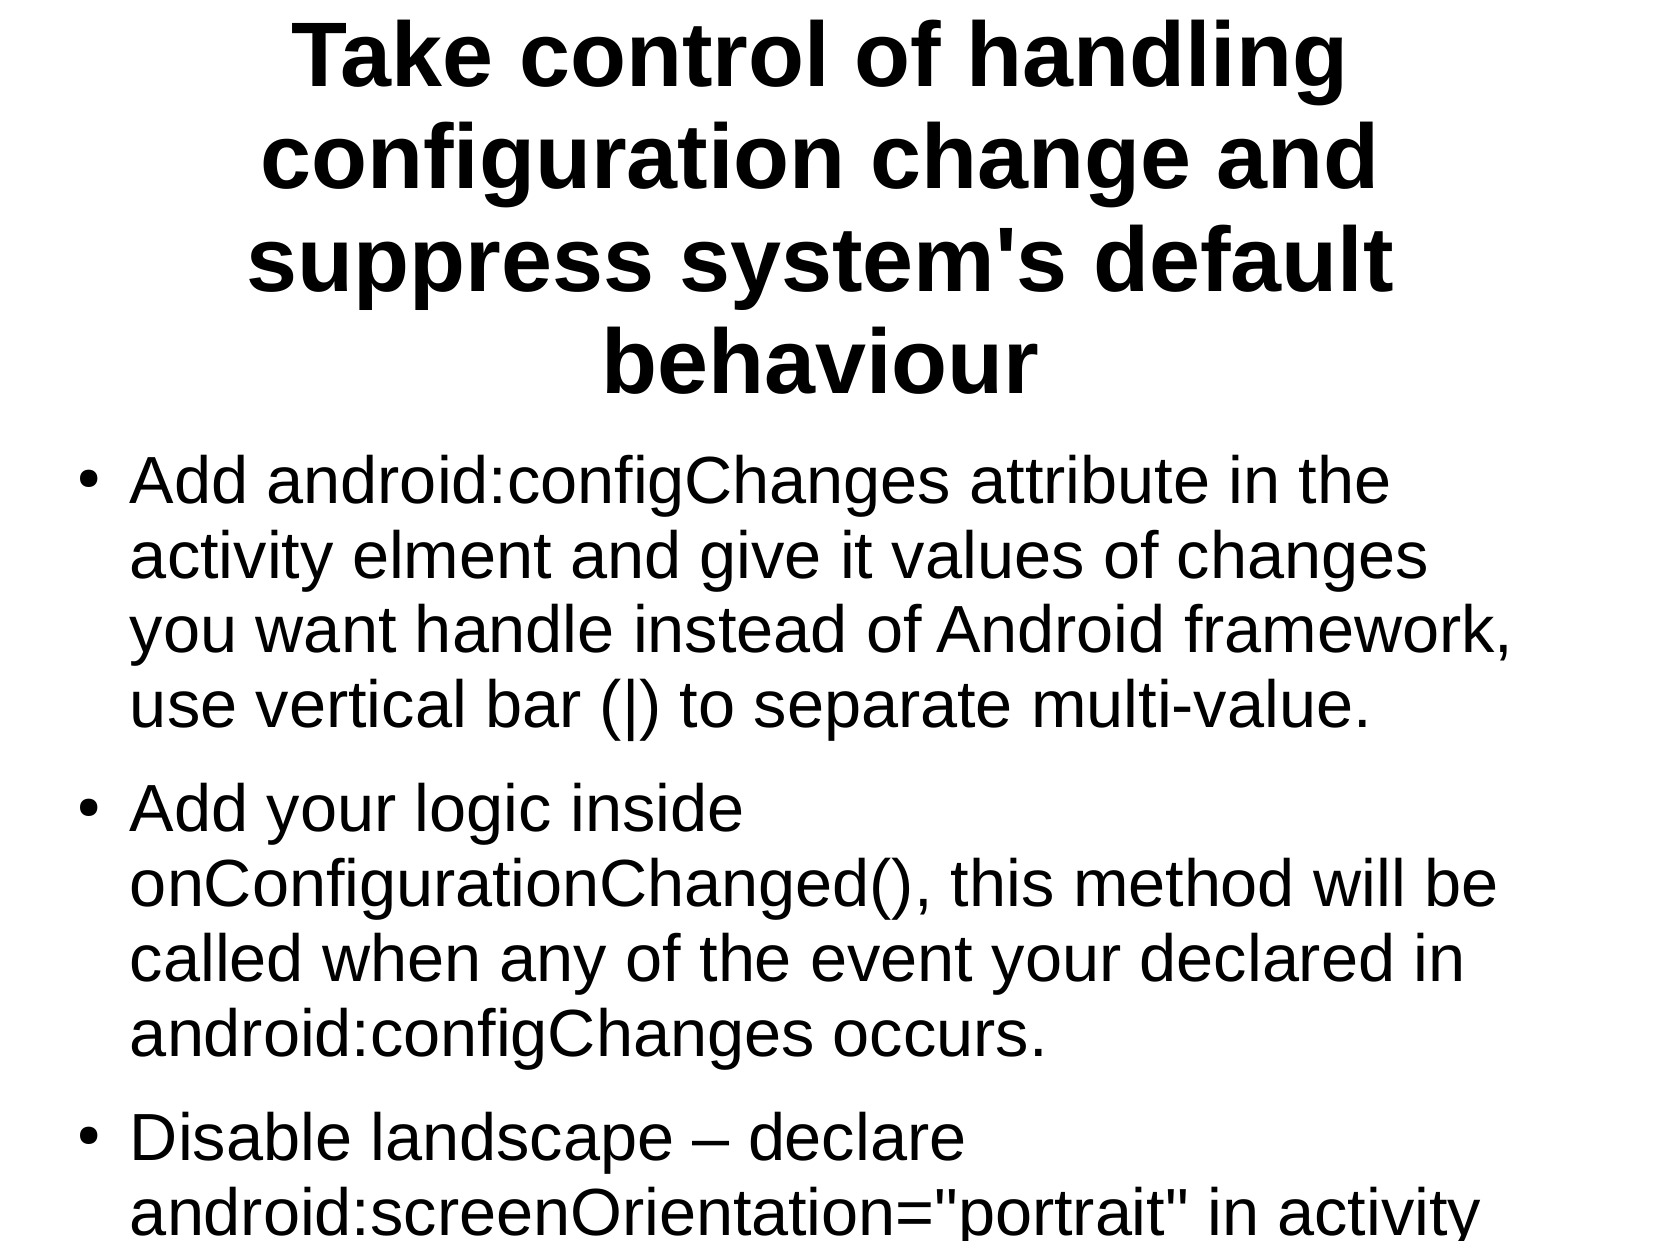

# Take control of handling configuration change and suppress system's default behaviour
Add android:configChanges attribute in the activity elment and give it values of changes you want handle instead of Android framework,
use vertical bar (|) to separate multi-value.
Add your logic inside onConfigurationChanged(), this method will be called when any of the event your declared in android:configChanges occurs.
Disable landscape – declare android:screenOrientation="portrait" in activity